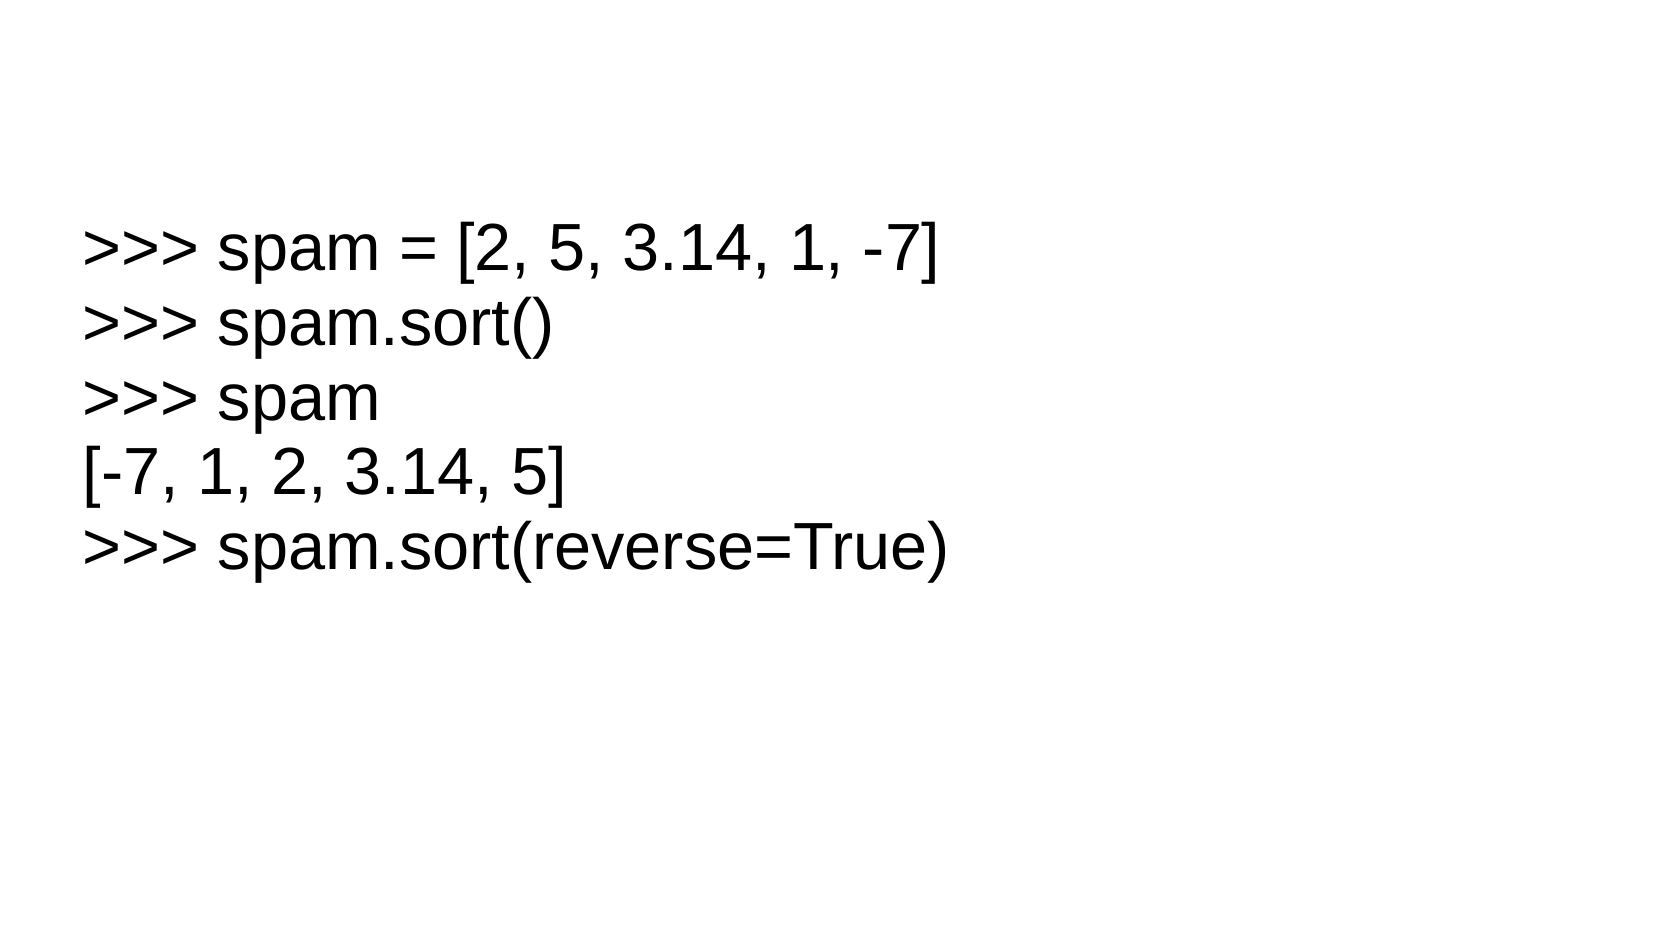

# >>> spam = [2, 5, 3.14, 1, -7]
>>> spam.sort()
>>> spam
[-7, 1, 2, 3.14, 5]
>>> spam.sort(reverse=True)